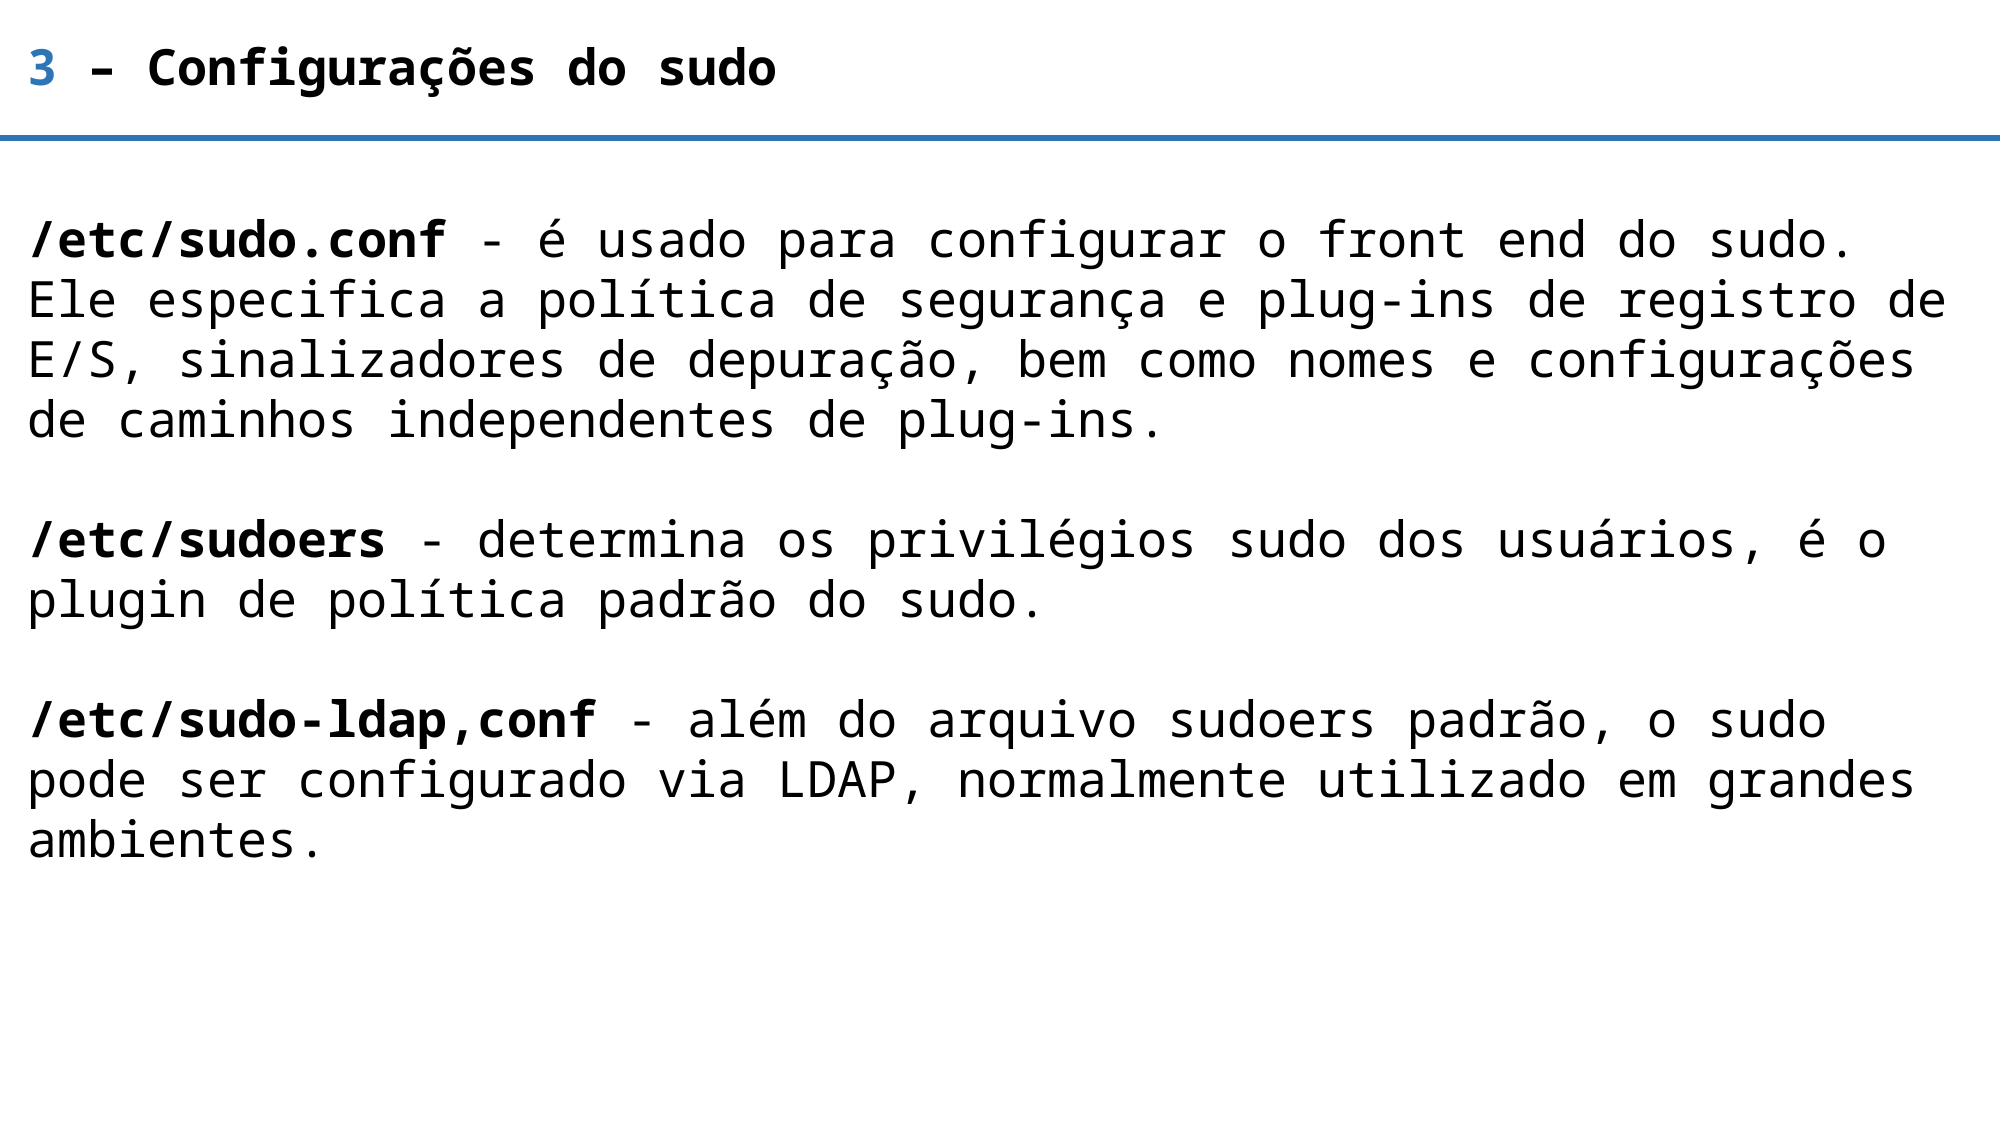

3 – Configurações do sudo
# /etc/sudo.conf - é usado para configurar o front end do sudo. Ele especifica a política de segurança e plug-ins de registro de E/S, sinalizadores de depuração, bem como nomes e configurações de caminhos independentes de plug-ins. /etc/sudoers - determina os privilégios sudo dos usuários, é o plugin de política padrão do sudo. /etc/sudo-ldap,conf - além do arquivo sudoers padrão, o sudo pode ser configurado via LDAP, normalmente utilizado em grandes ambientes.